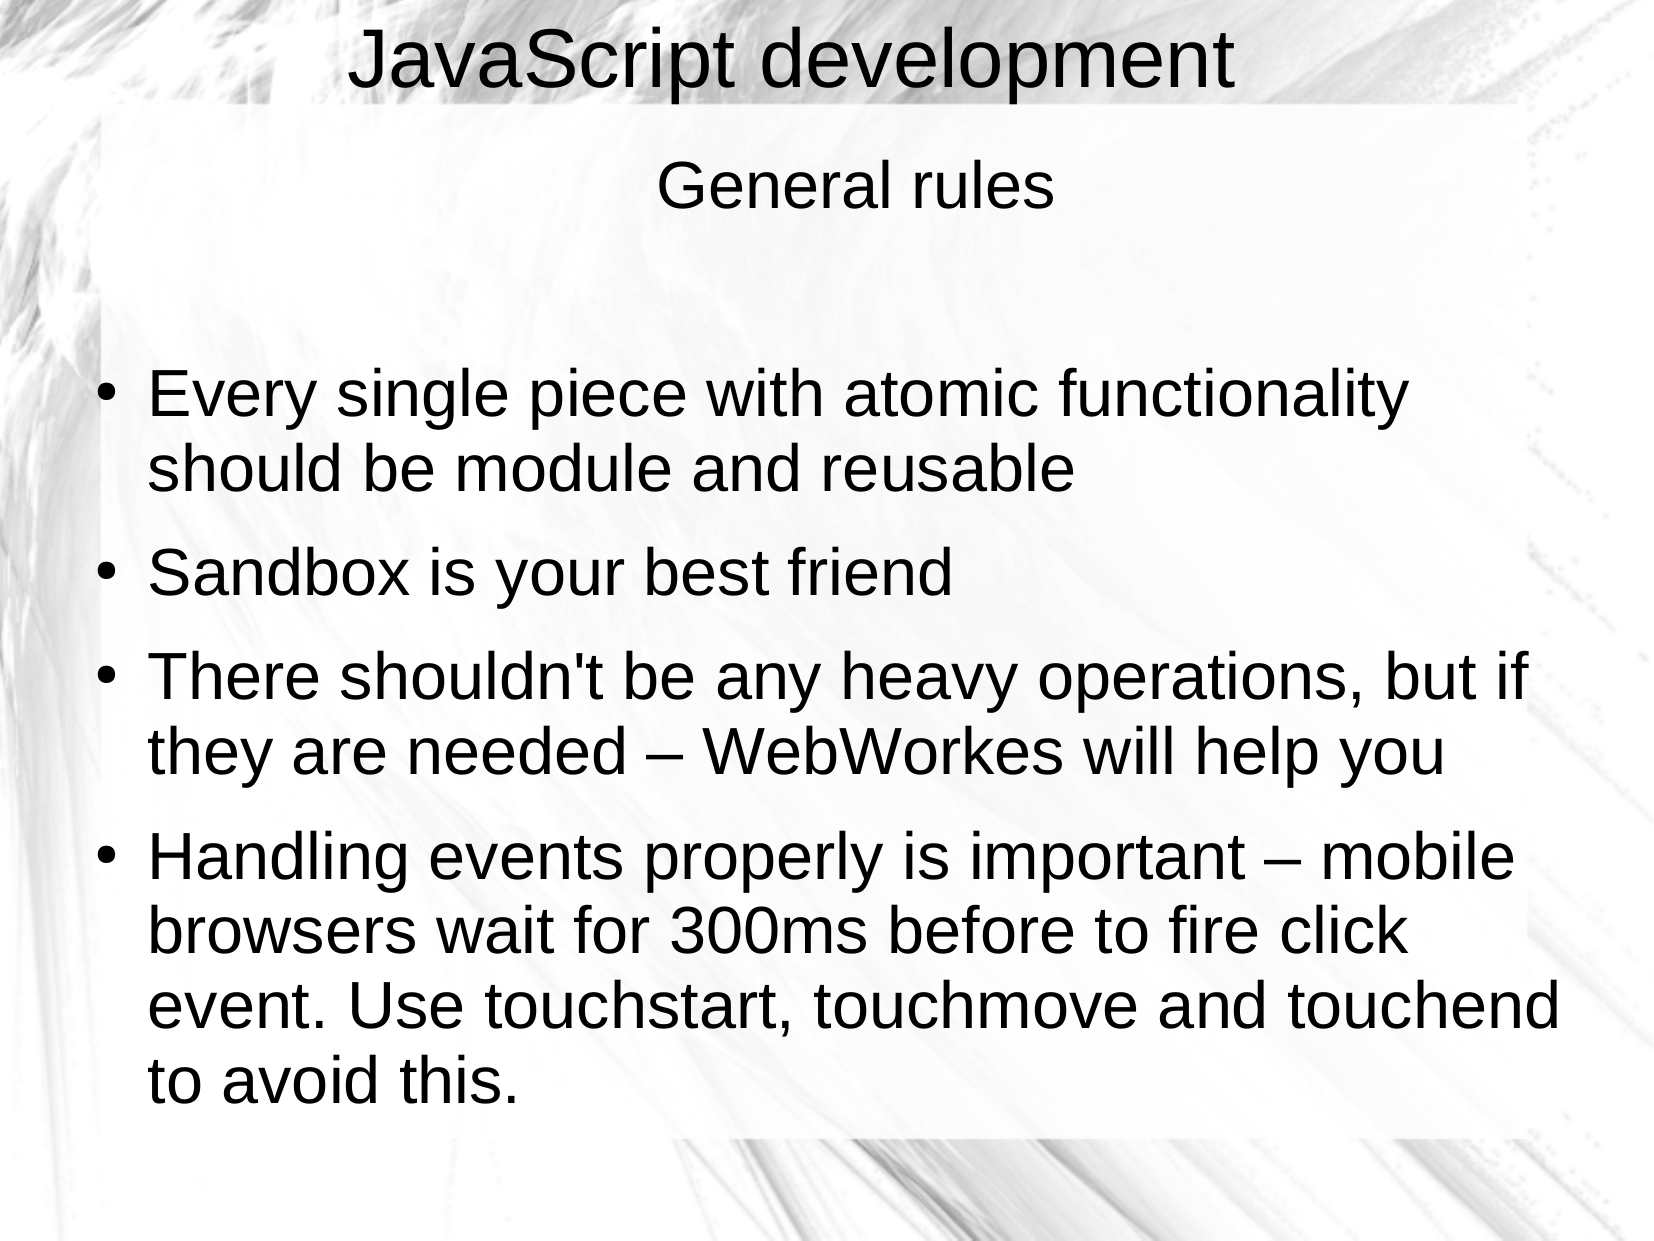

# JavaScript development
General rules
Every single piece with atomic functionality should be module and reusable
Sandbox is your best friend
There shouldn't be any heavy operations, but if they are needed – WebWorkes will help you
Handling events properly is important – mobile browsers wait for 300ms before to fire click event. Use touchstart, touchmove and touchend to avoid this.